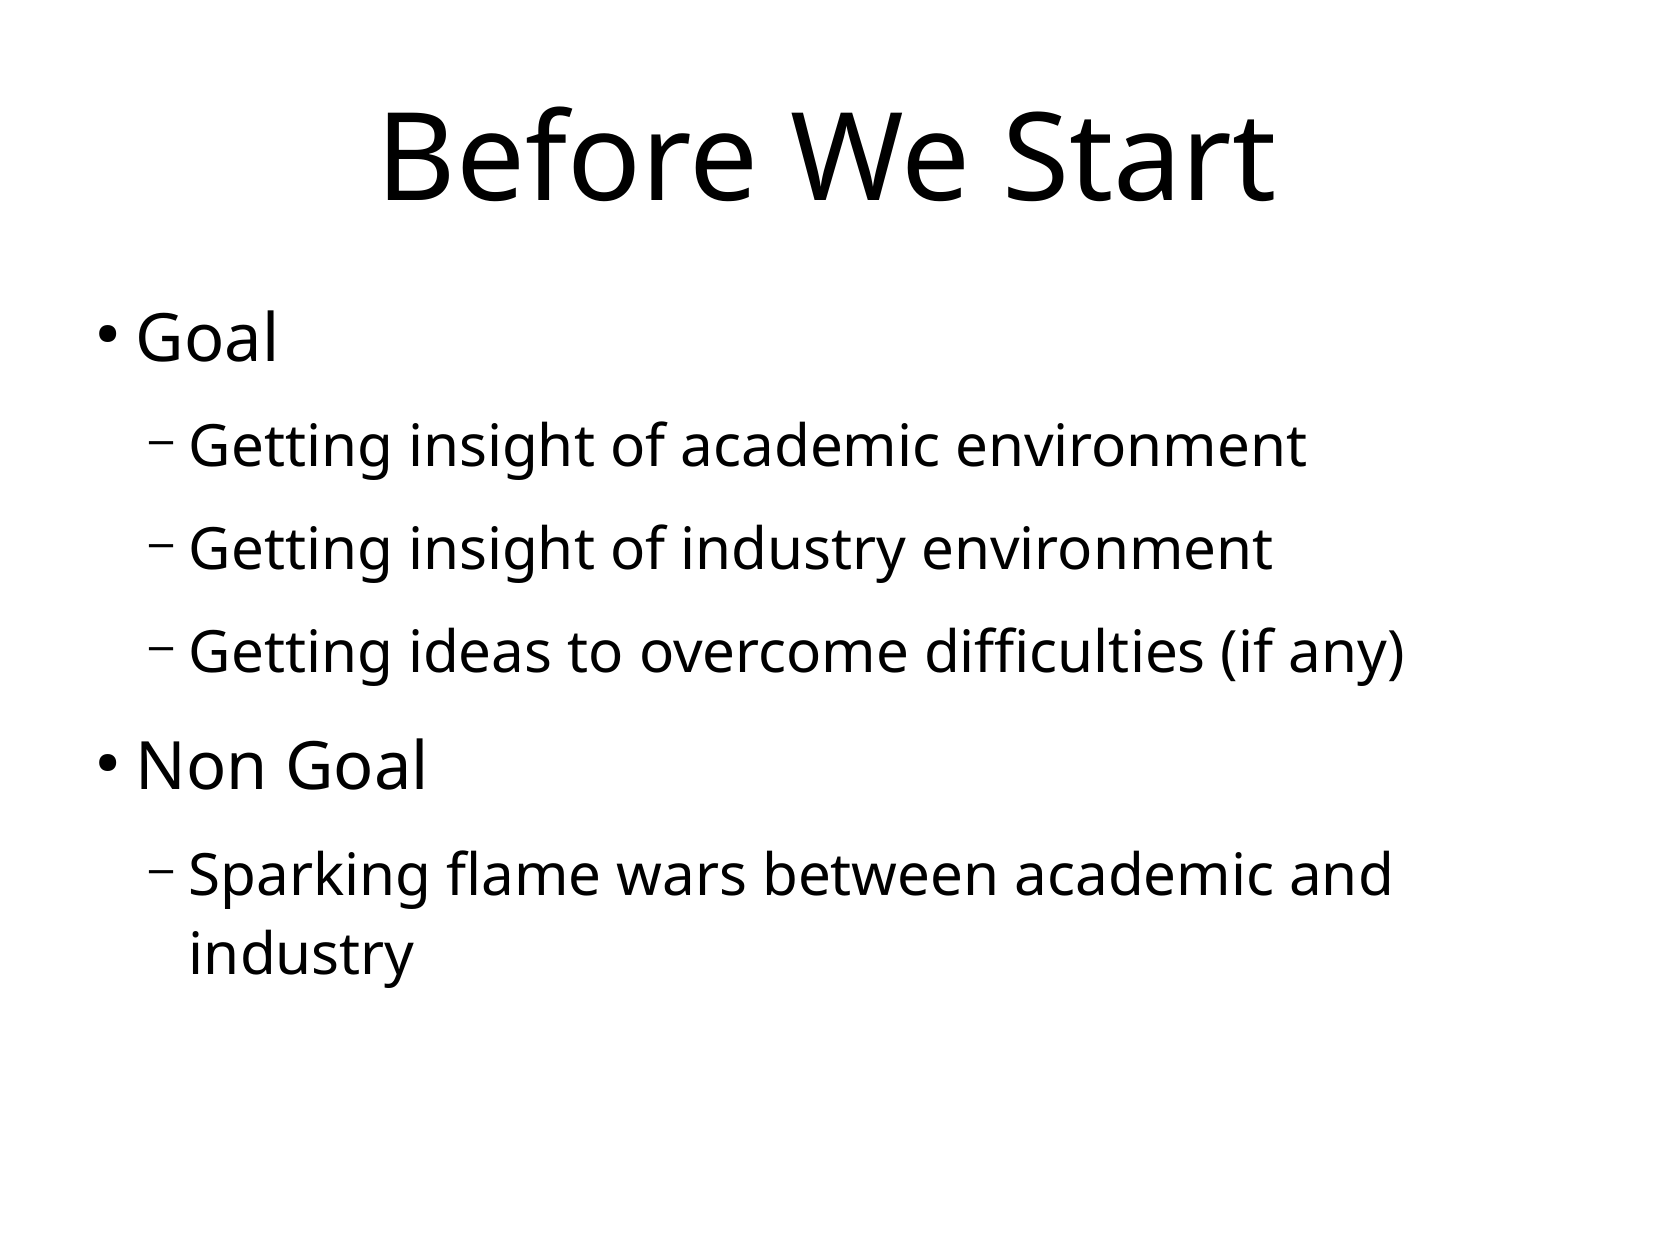

# Before We Start
Goal
Getting insight of academic environment
Getting insight of industry environment
Getting ideas to overcome difficulties (if any)
Non Goal
Sparking flame wars between academic and industry